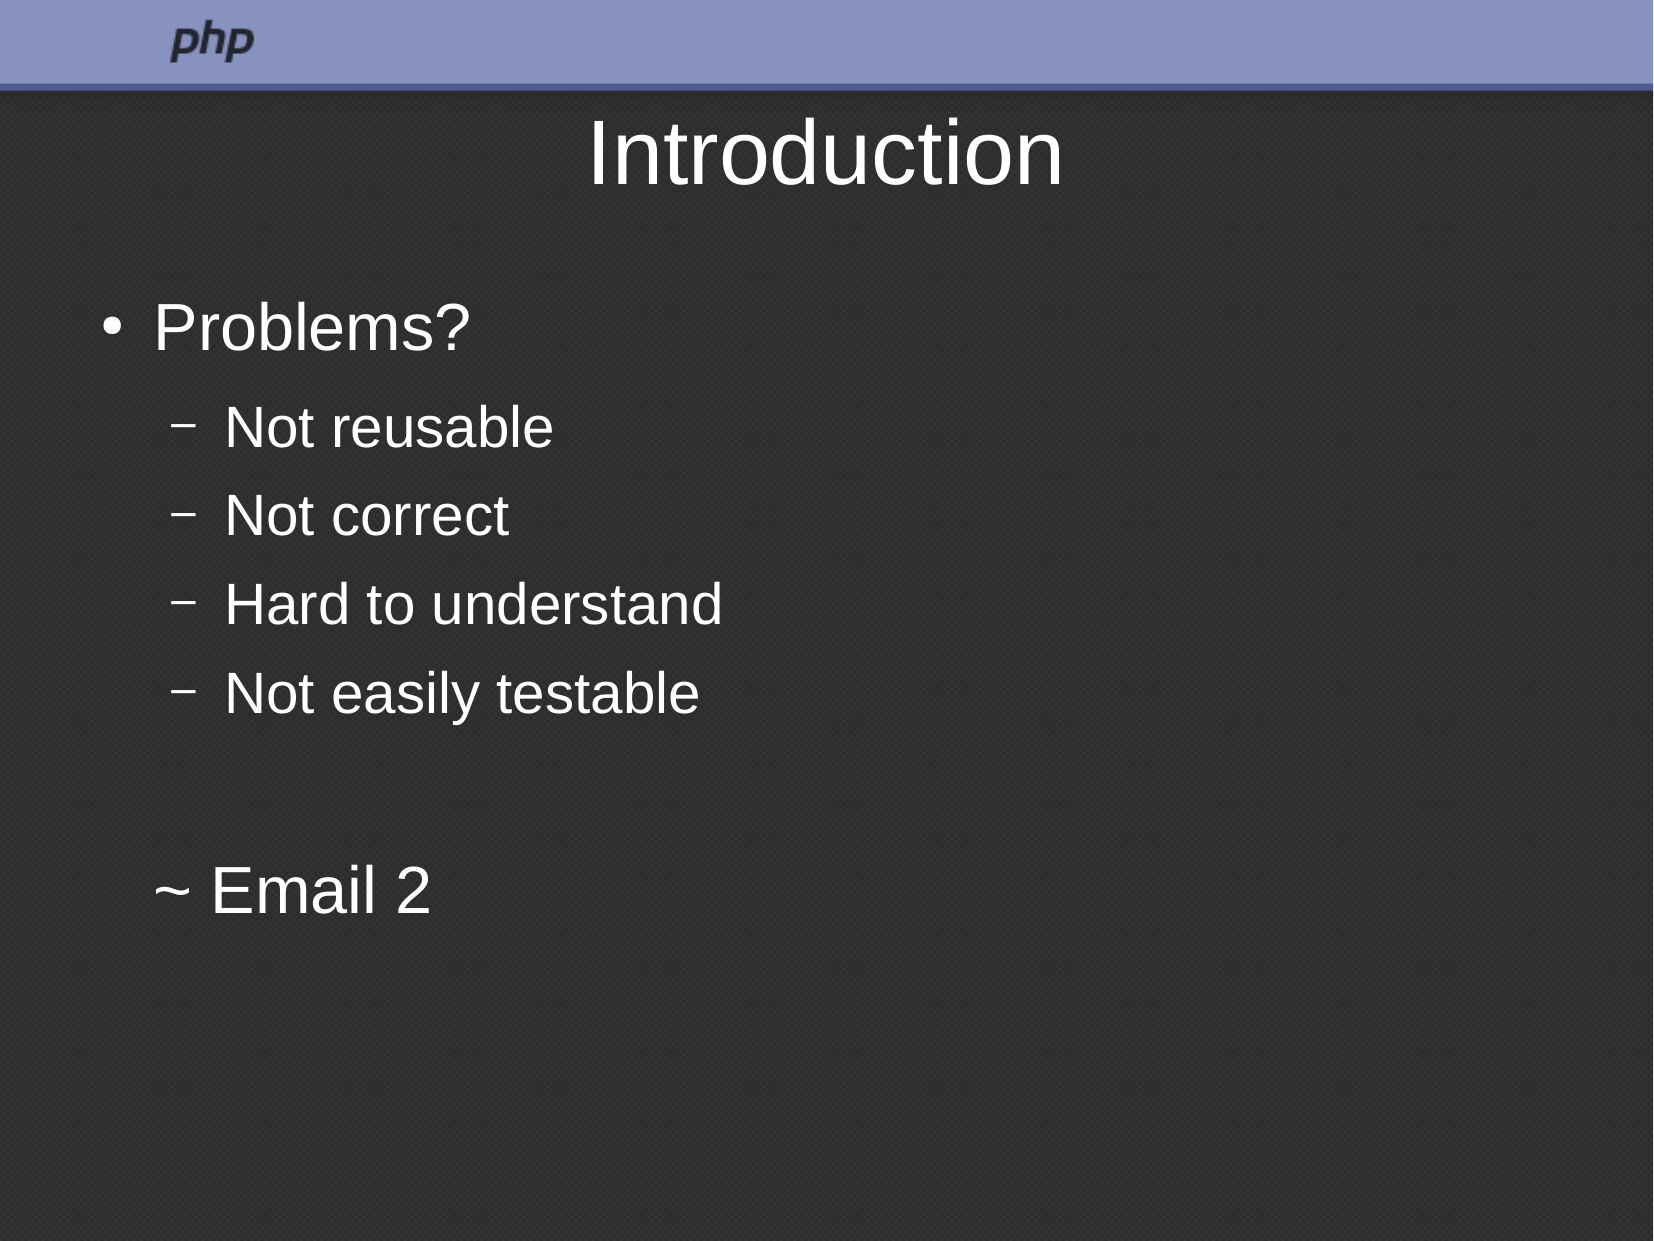

# Introduction
Problems?
Not reusable
Not correct
Hard to understand
Not easily testable
~ Email 2